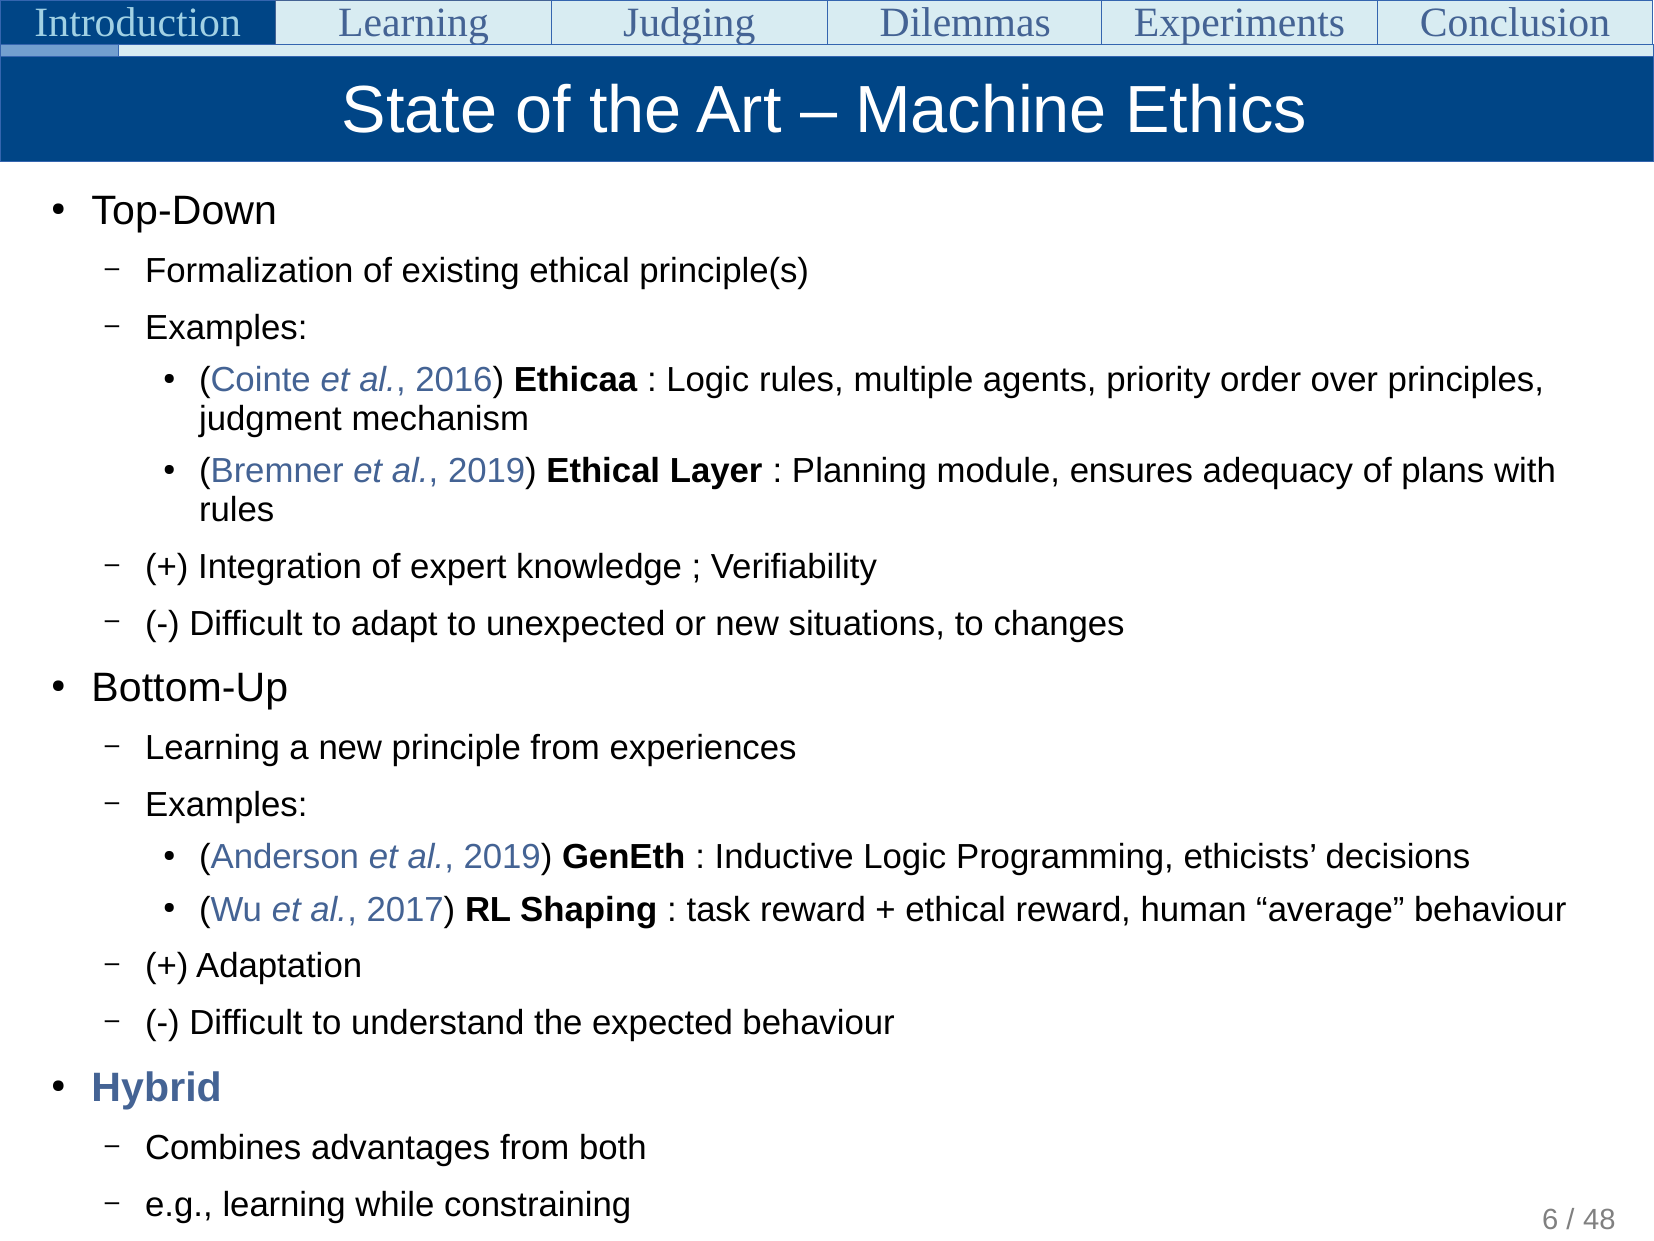

# State of the Art – Machine Ethics
Top-Down
Formalization of existing ethical principle(s)
Examples:
(Cointe et al., 2016) Ethicaa : Logic rules, multiple agents, priority order over principles, judgment mechanism
(Bremner et al., 2019) Ethical Layer : Planning module, ensures adequacy of plans with rules
(+) Integration of expert knowledge ; Verifiability
(-) Difficult to adapt to unexpected or new situations, to changes
Bottom-Up
Learning a new principle from experiences
Examples:
(Anderson et al., 2019) GenEth : Inductive Logic Programming, ethicists’ decisions
(Wu et al., 2017) RL Shaping : task reward + ethical reward, human “average” behaviour
(+) Adaptation
(-) Difficult to understand the expected behaviour
Hybrid
Combines advantages from both
e.g., learning while constraining